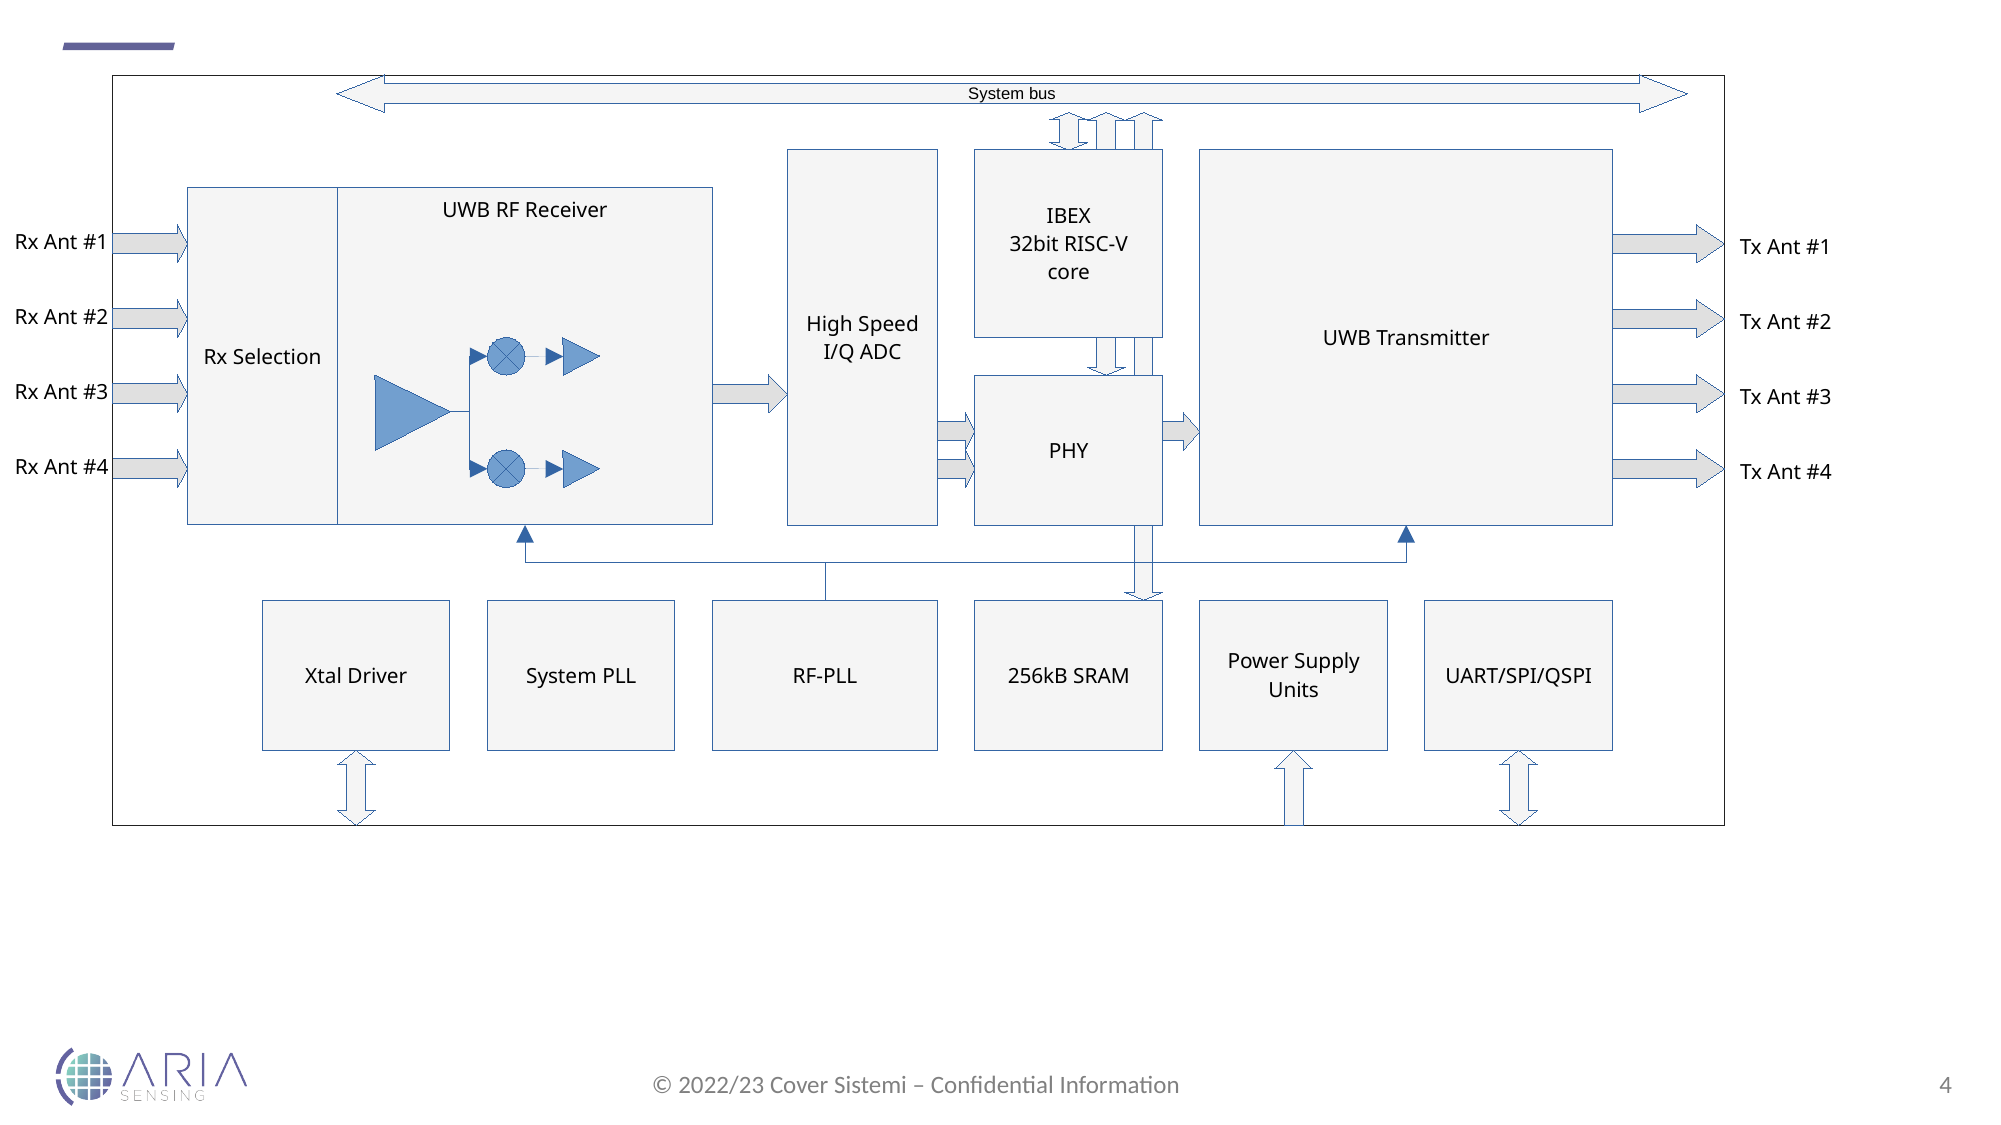

System bus
High Speed I/Q ADC
IBEX
32bit RISC-V core
UWB Transmitter
Rx Selection
UWB RF Receiver
Rx Ant #1
Tx Ant #1
Rx Ant #2
Tx Ant #2
Rx Ant #3
PHY
Tx Ant #3
Rx Ant #4
Tx Ant #4
Xtal Driver
System PLL
RF-PLL
256kB SRAM
Power Supply Units
UART/SPI/QSPI